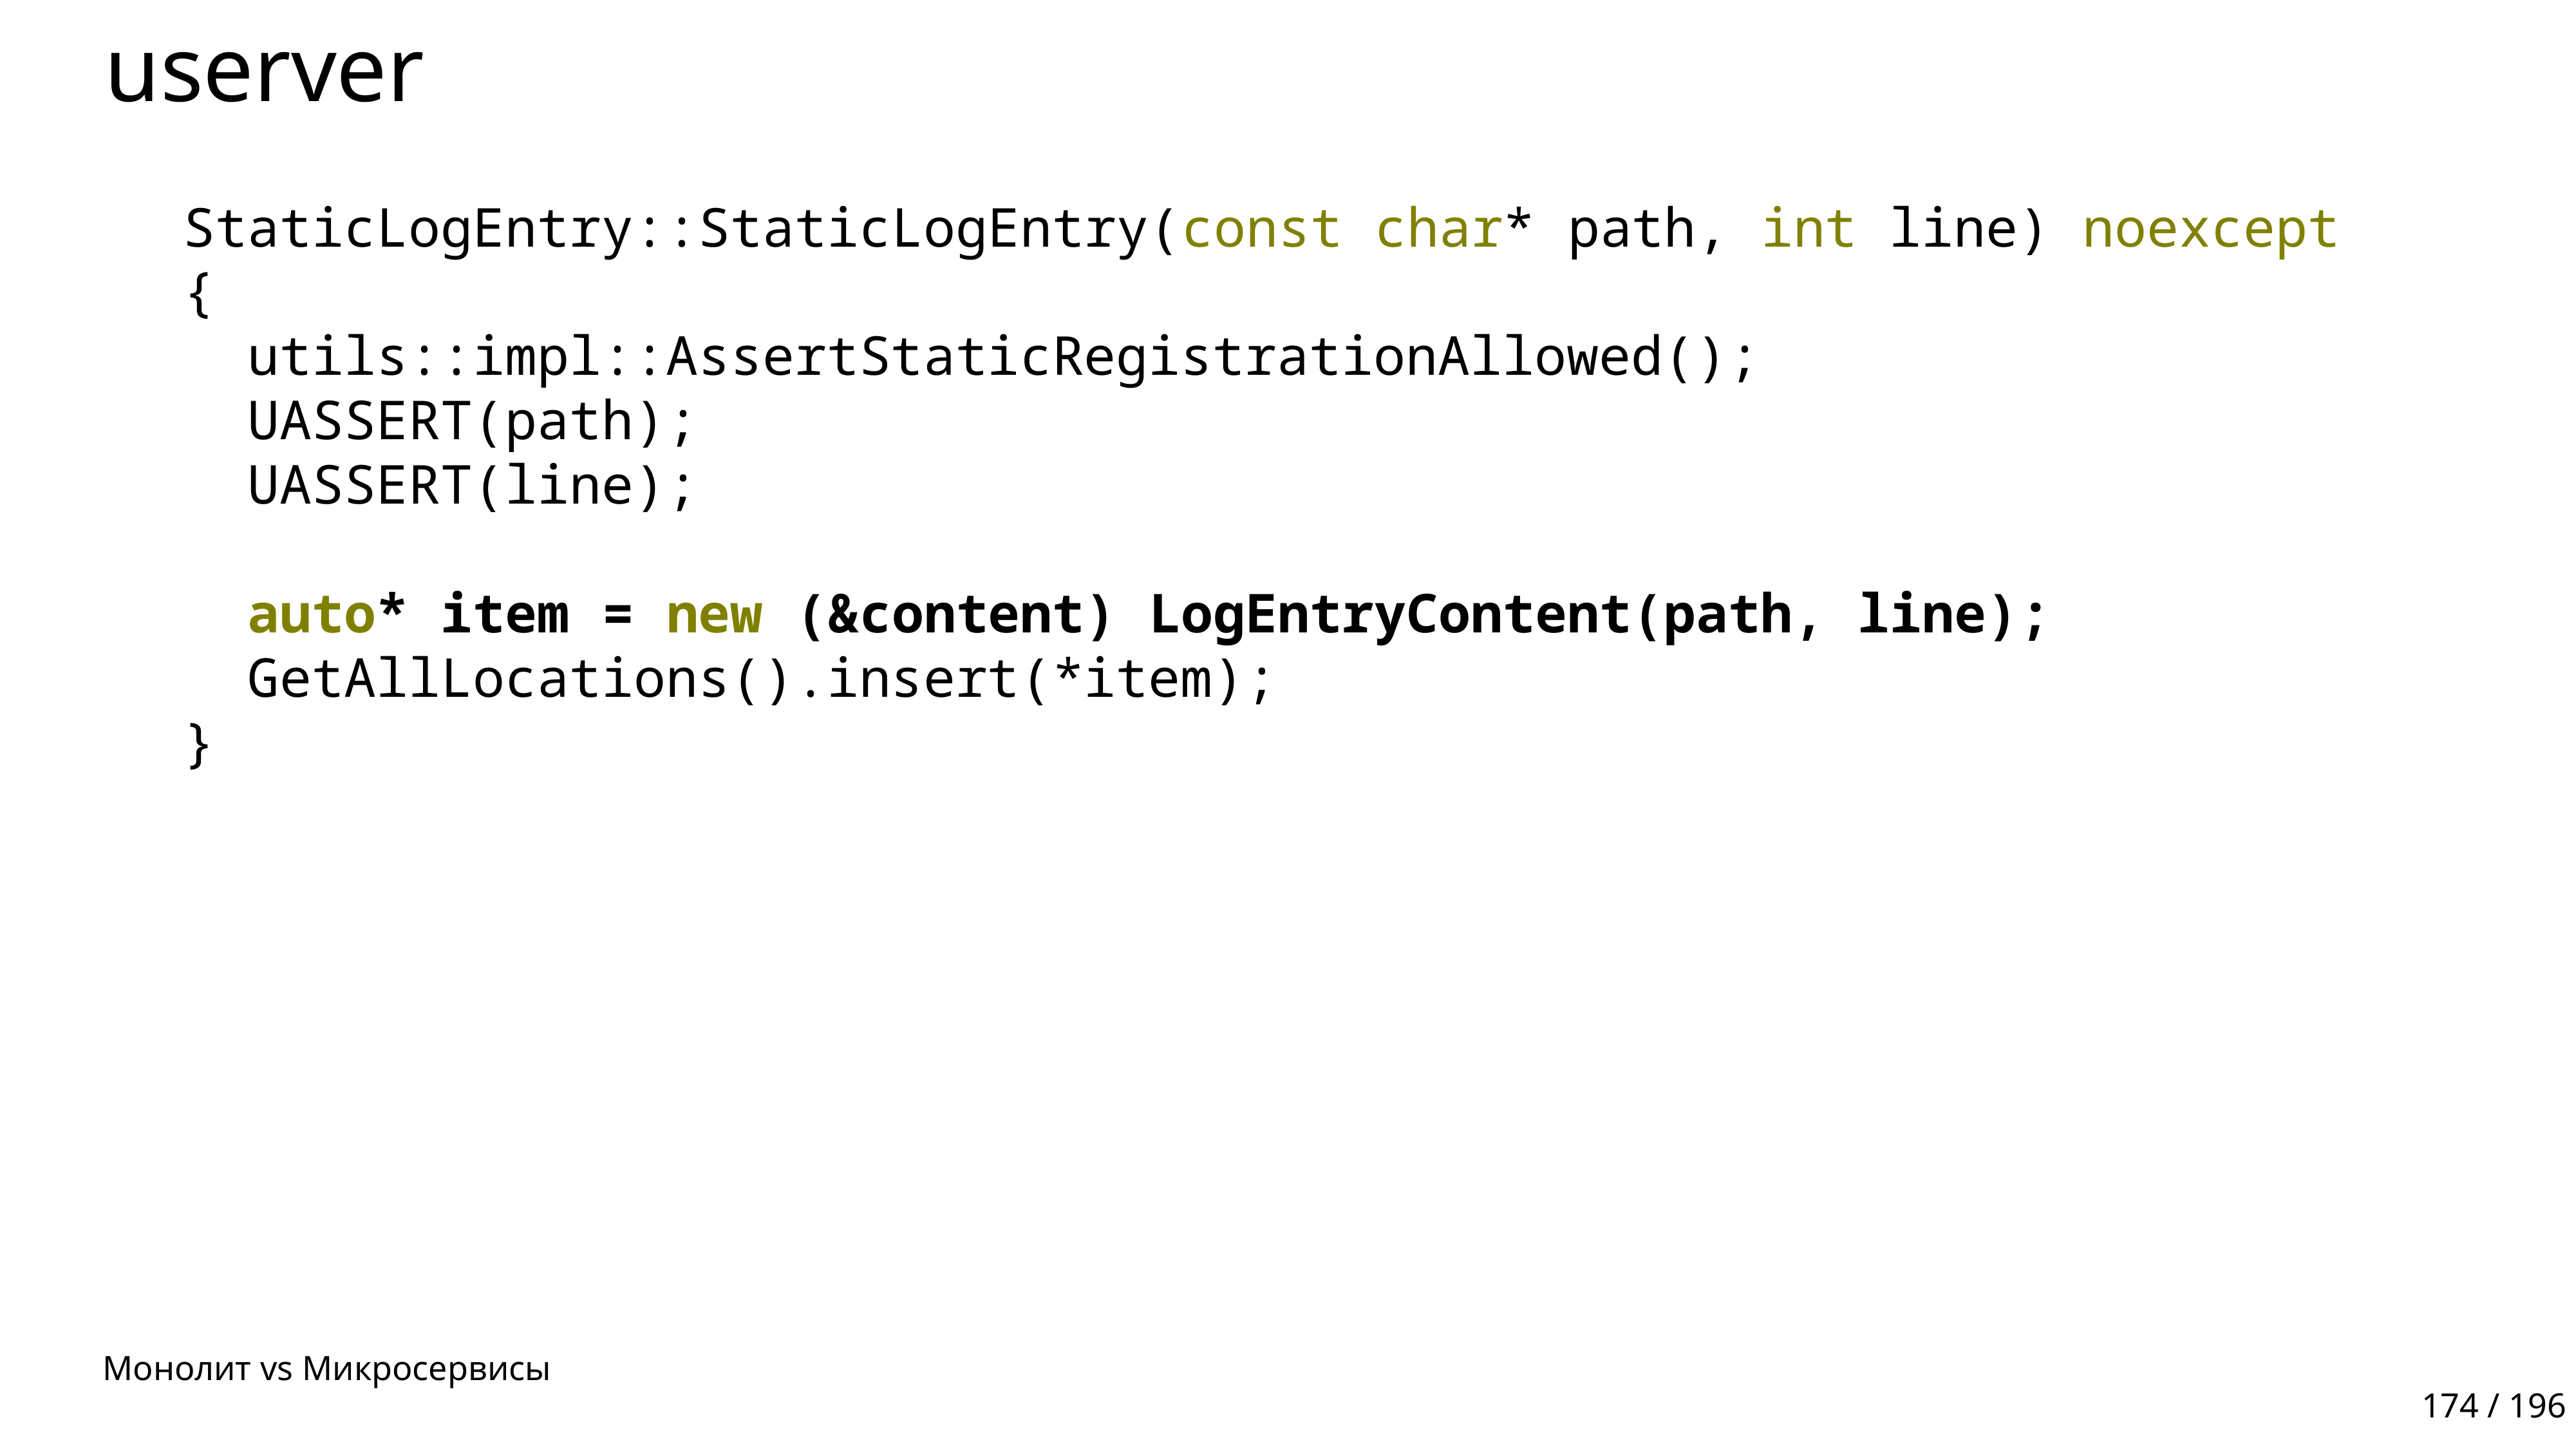

userver
StaticLogEntry::StaticLogEntry(const char* path, int line) noexcept {
 utils::impl::AssertStaticRegistrationAllowed();
 UASSERT(path);
 UASSERT(line);
 auto* item = new (&content) LogEntryContent(path, line);
 GetAllLocations().insert(*item);
}
# Монолит vs Микросервисы